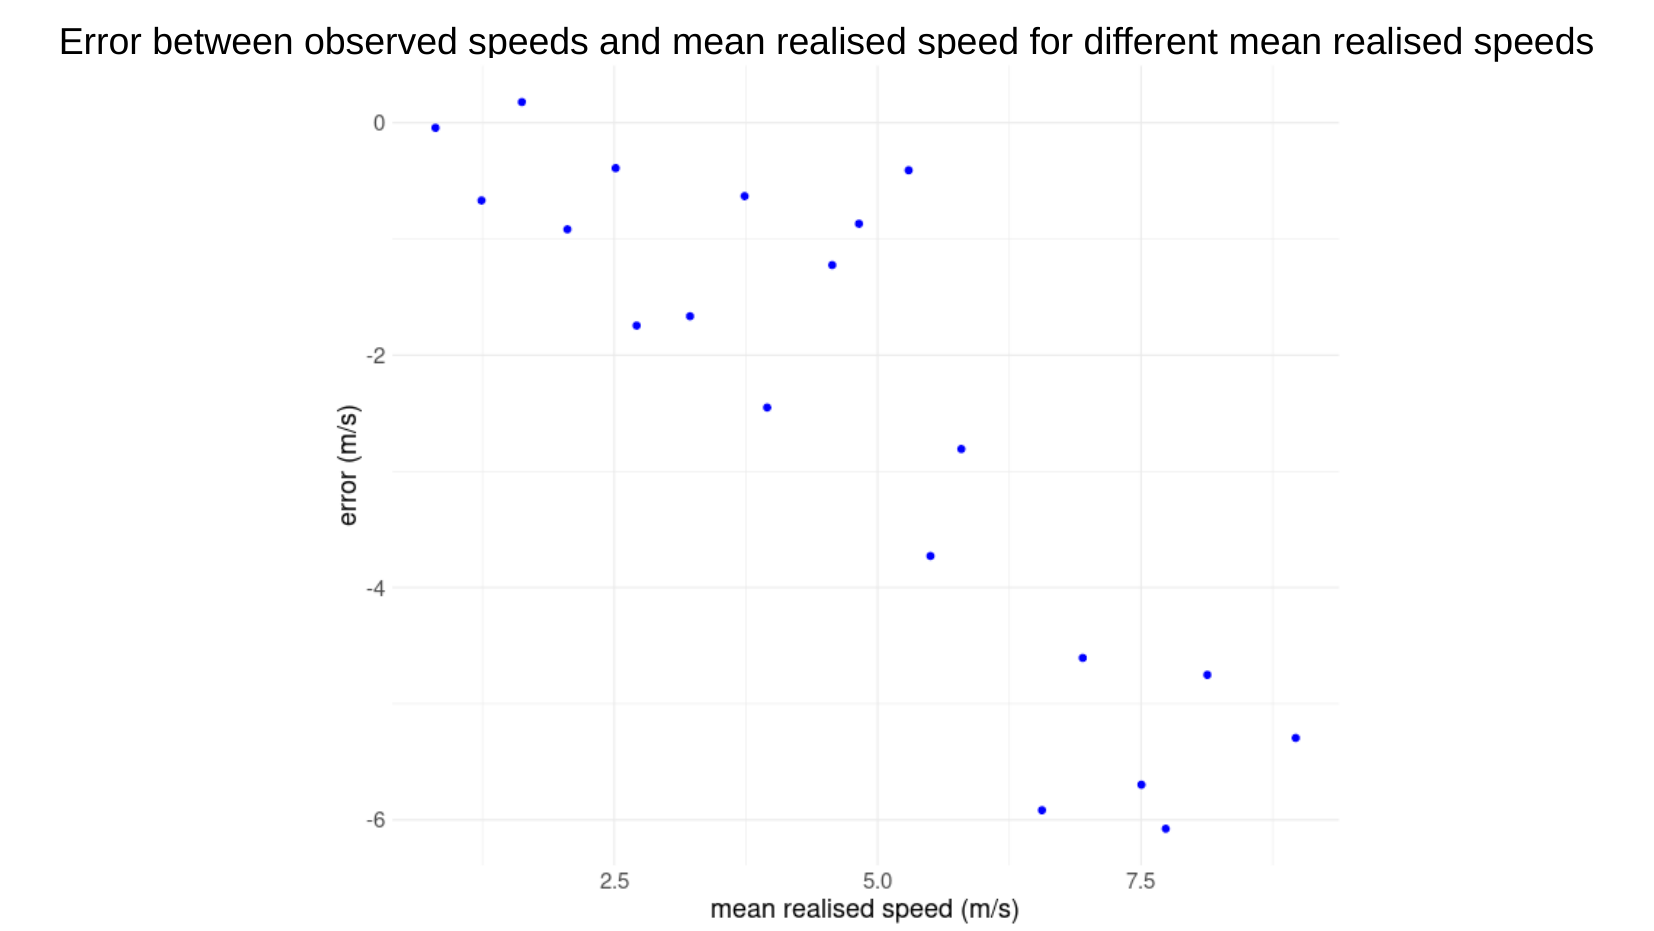

# Error between observed speeds and mean realised speed for different mean realised speeds